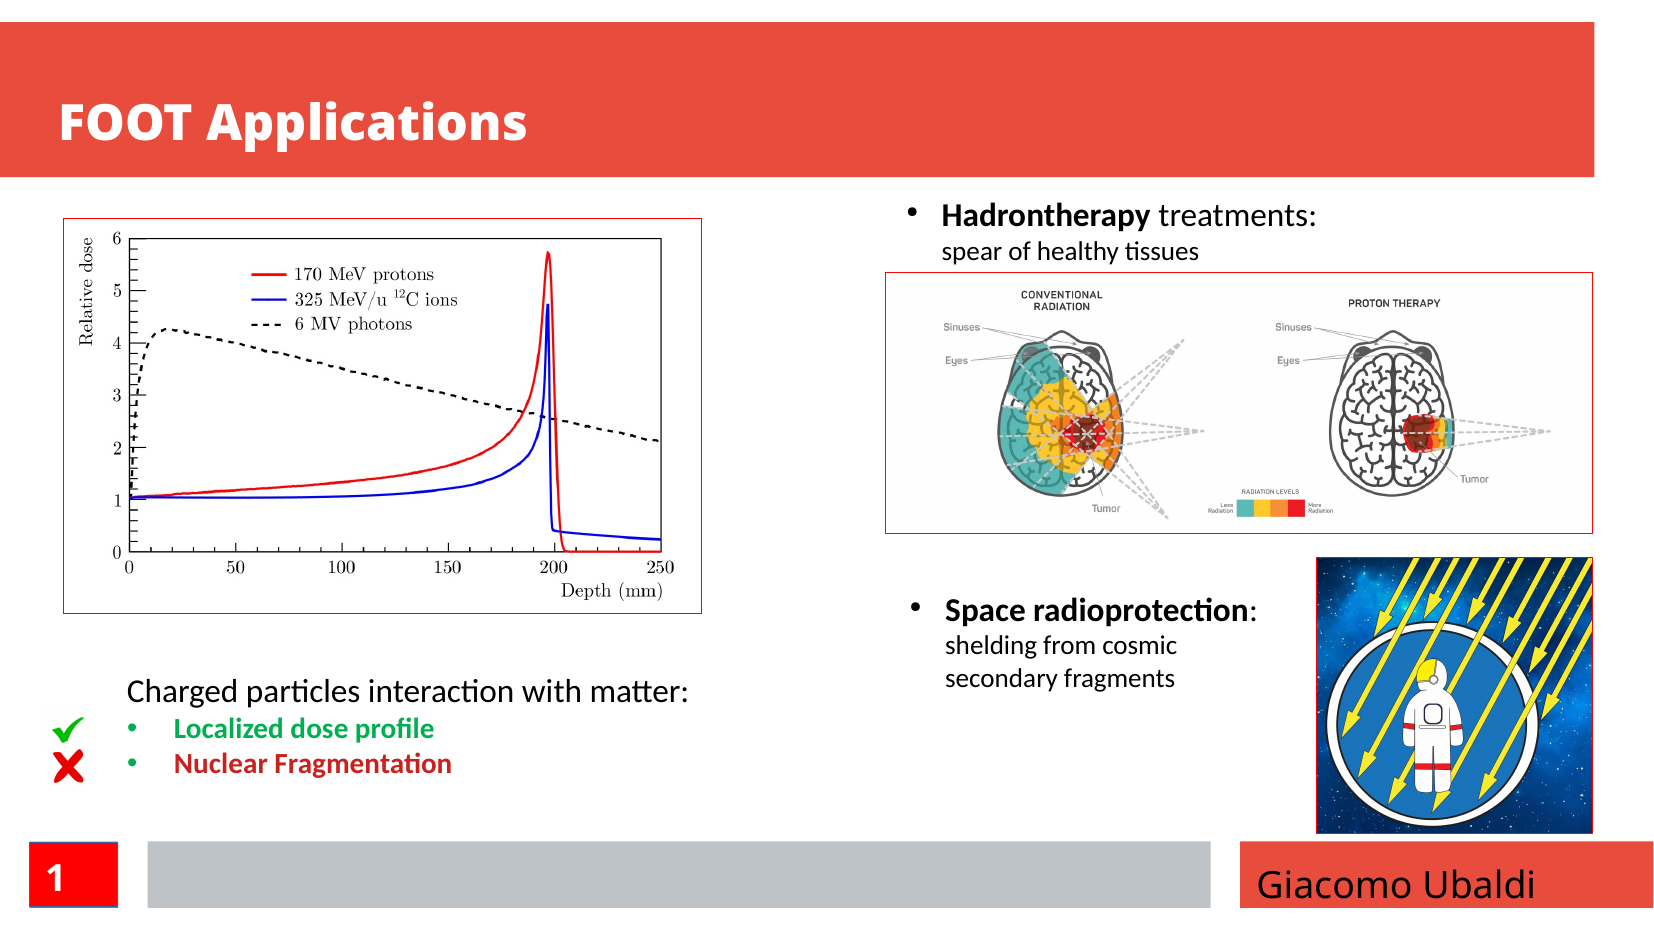

# FOOT Applications
Hadrontherapy treatments:
spear of healthy tissues
Space radioprotection:
shelding from cosmic
secondary fragments
Charged particles interaction with matter:
Localized dose profile
Nuclear Fragmentation
3
1
Giacomo Ubaldi
1